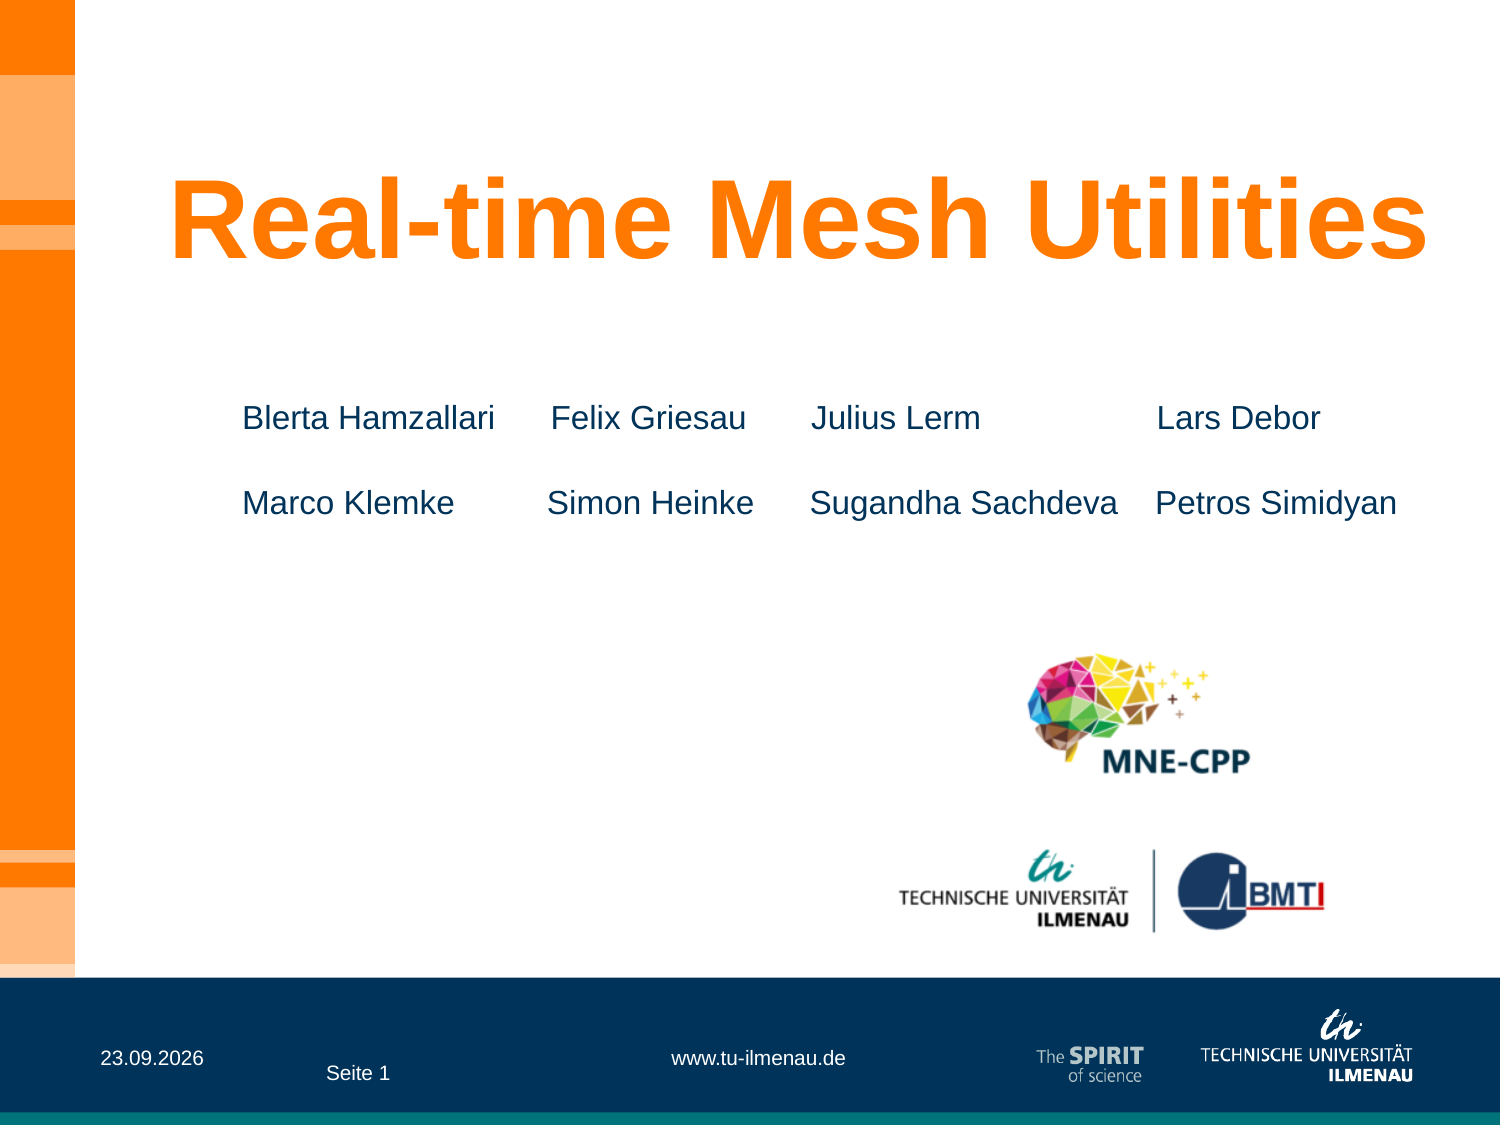

Real-time Mesh Utilities
	Blerta Hamzallari Felix Griesau Julius Lerm Lars Debor
	Marco Klemke Simon Heinke Sugandha Sachdeva Petros Simidyan
www.tu-ilmenau.de
Seite